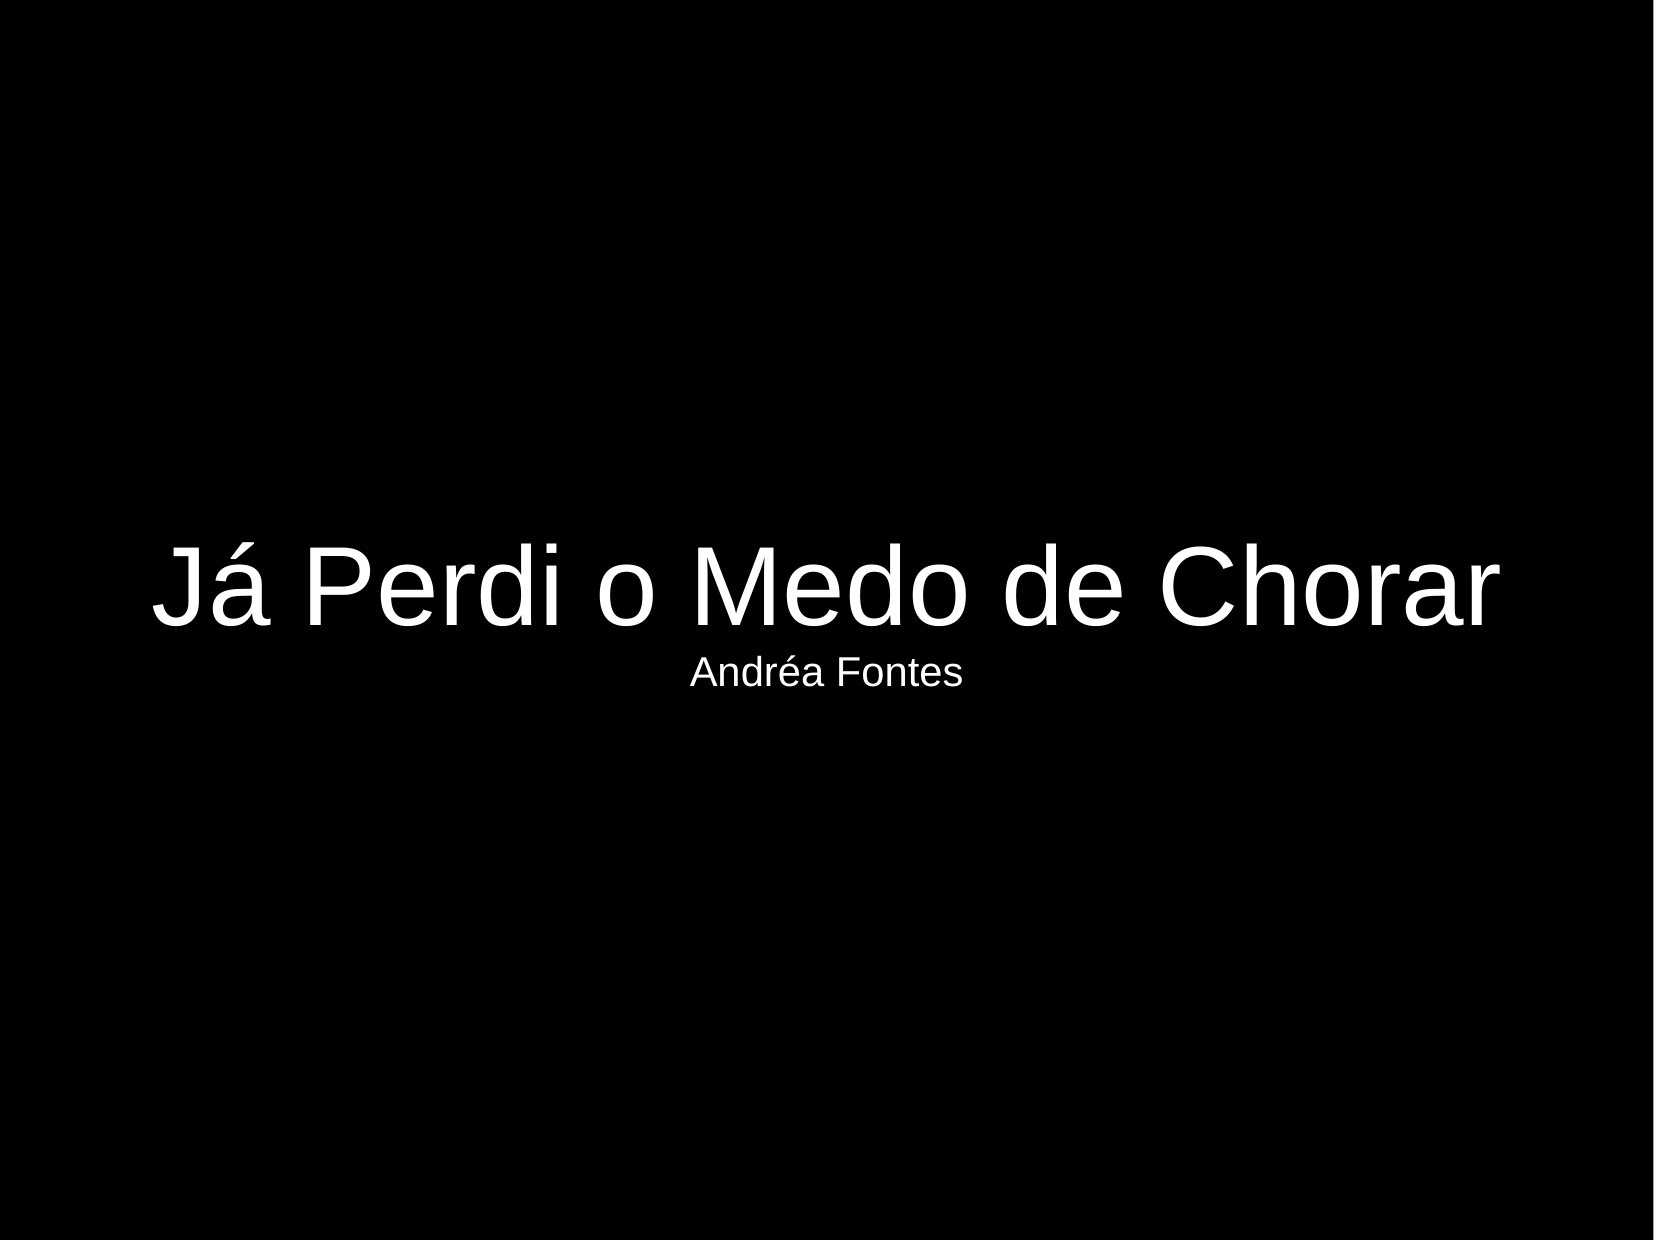

# Já Perdi o Medo de Chorar
Andréa Fontes